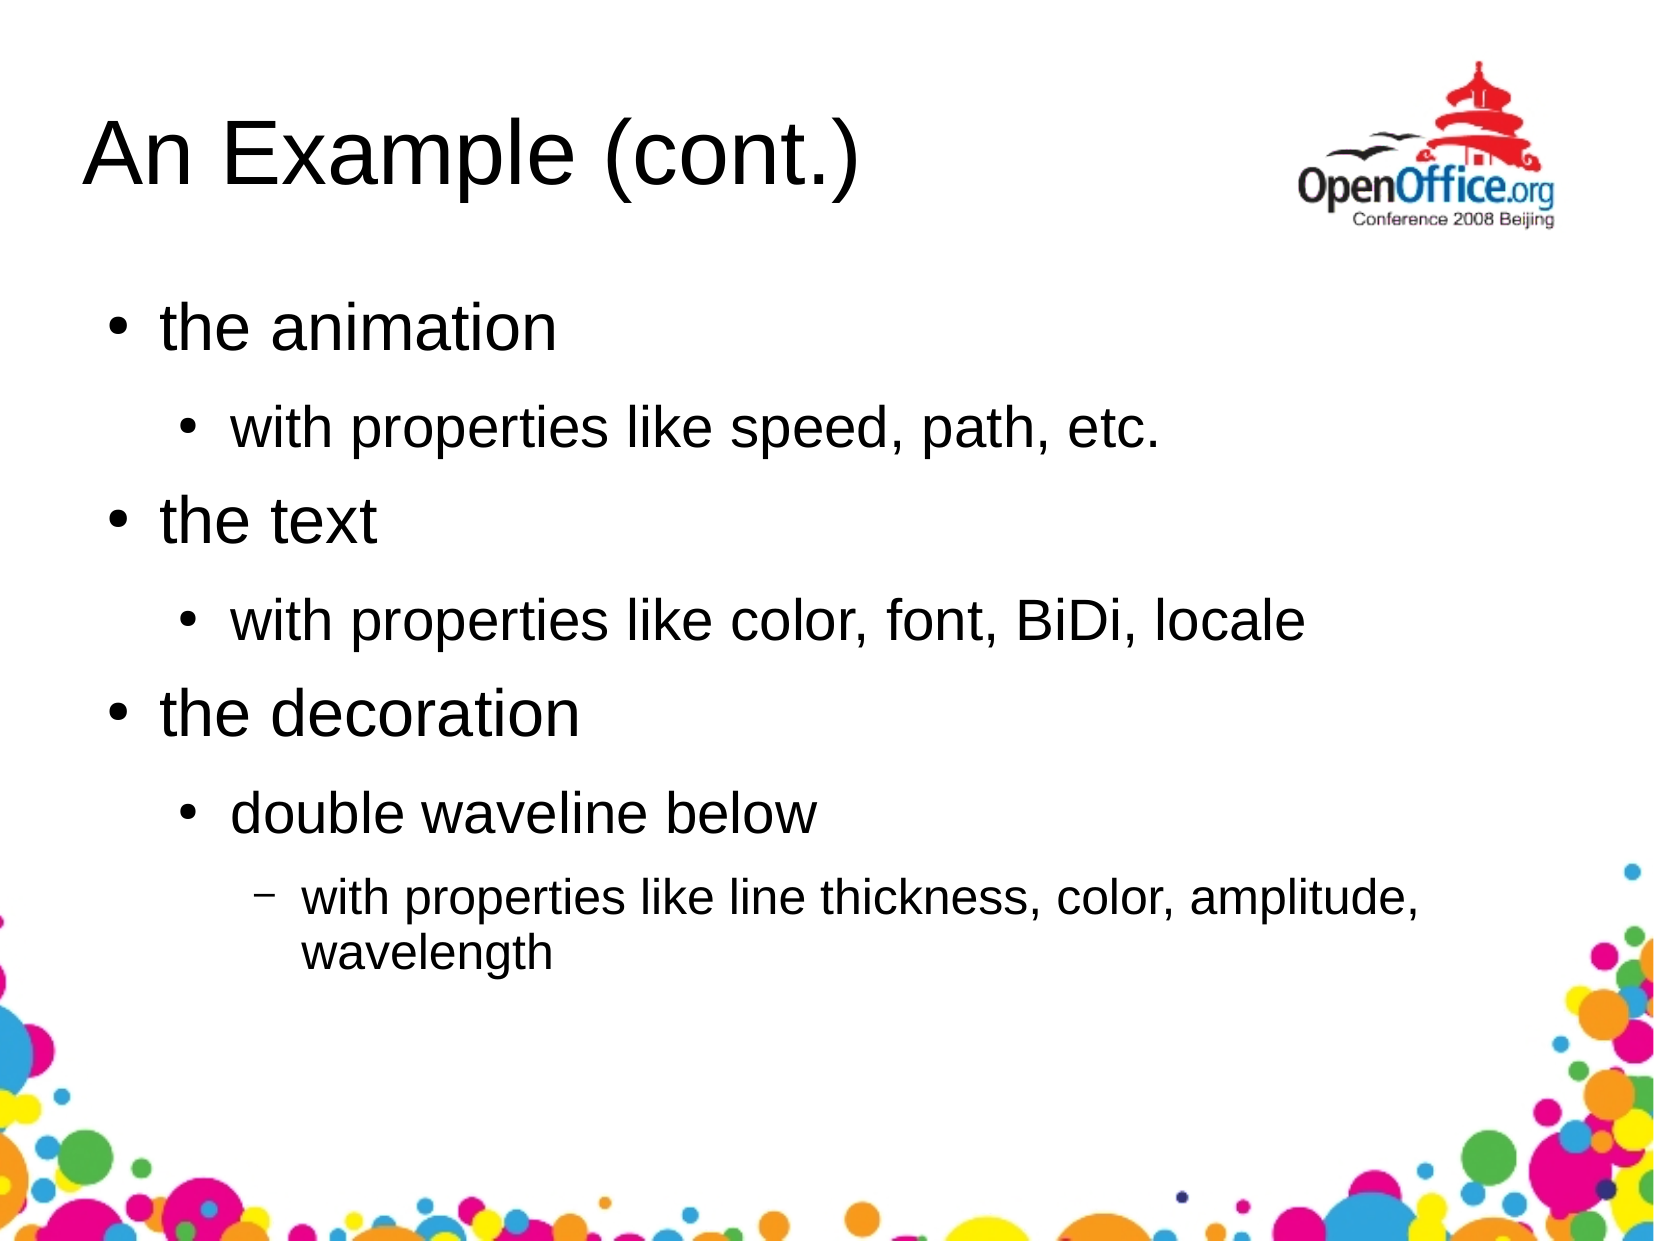

# An Example (cont.)
the animation
with properties like speed, path, etc.
the text
with properties like color, font, BiDi, locale
the decoration
double waveline below
with properties like line thickness, color, amplitude, wavelength